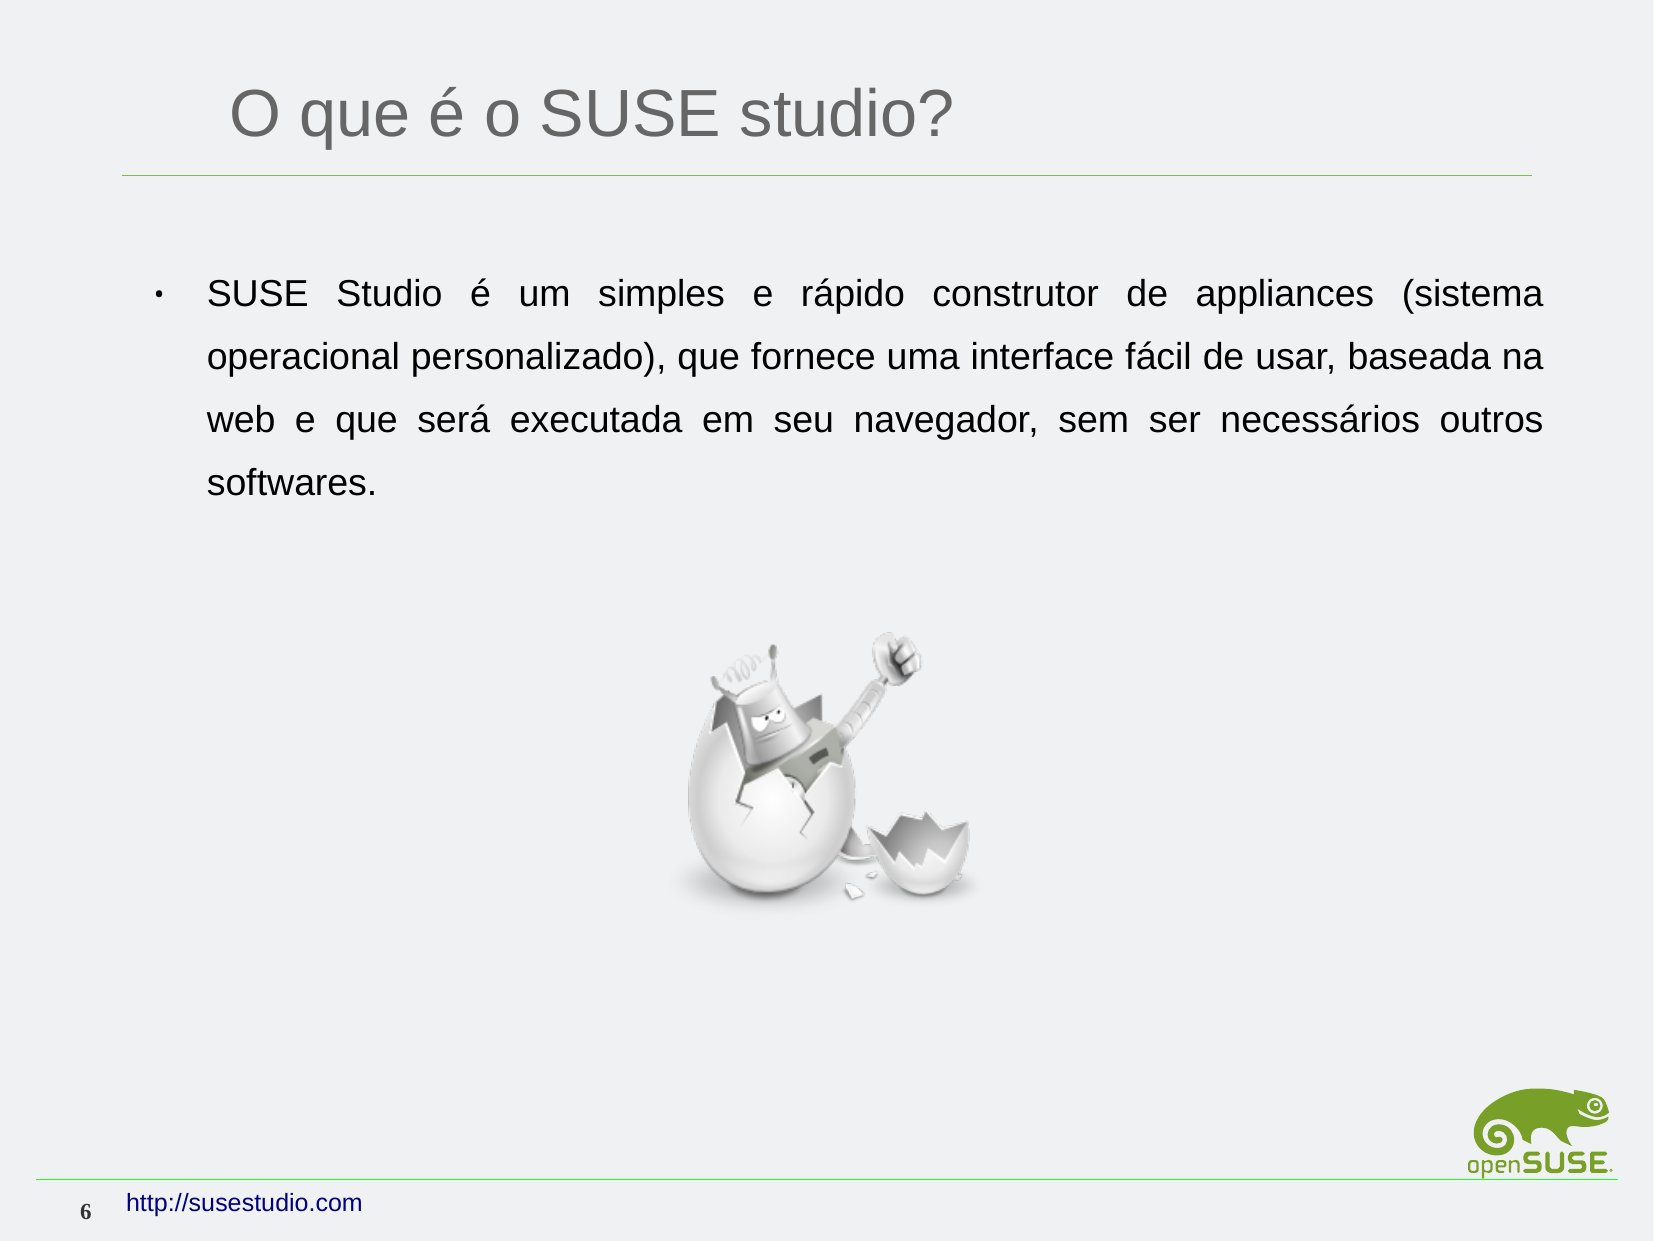

# O que é o SUSE studio?
SUSE Studio é um simples e rápido construtor de appliances (sistema operacional personalizado), que fornece uma interface fácil de usar, baseada na web e que será executada em seu navegador, sem ser necessários outros softwares.
http://susestudio.com
6
Construindo appliances com o SUSE Studio